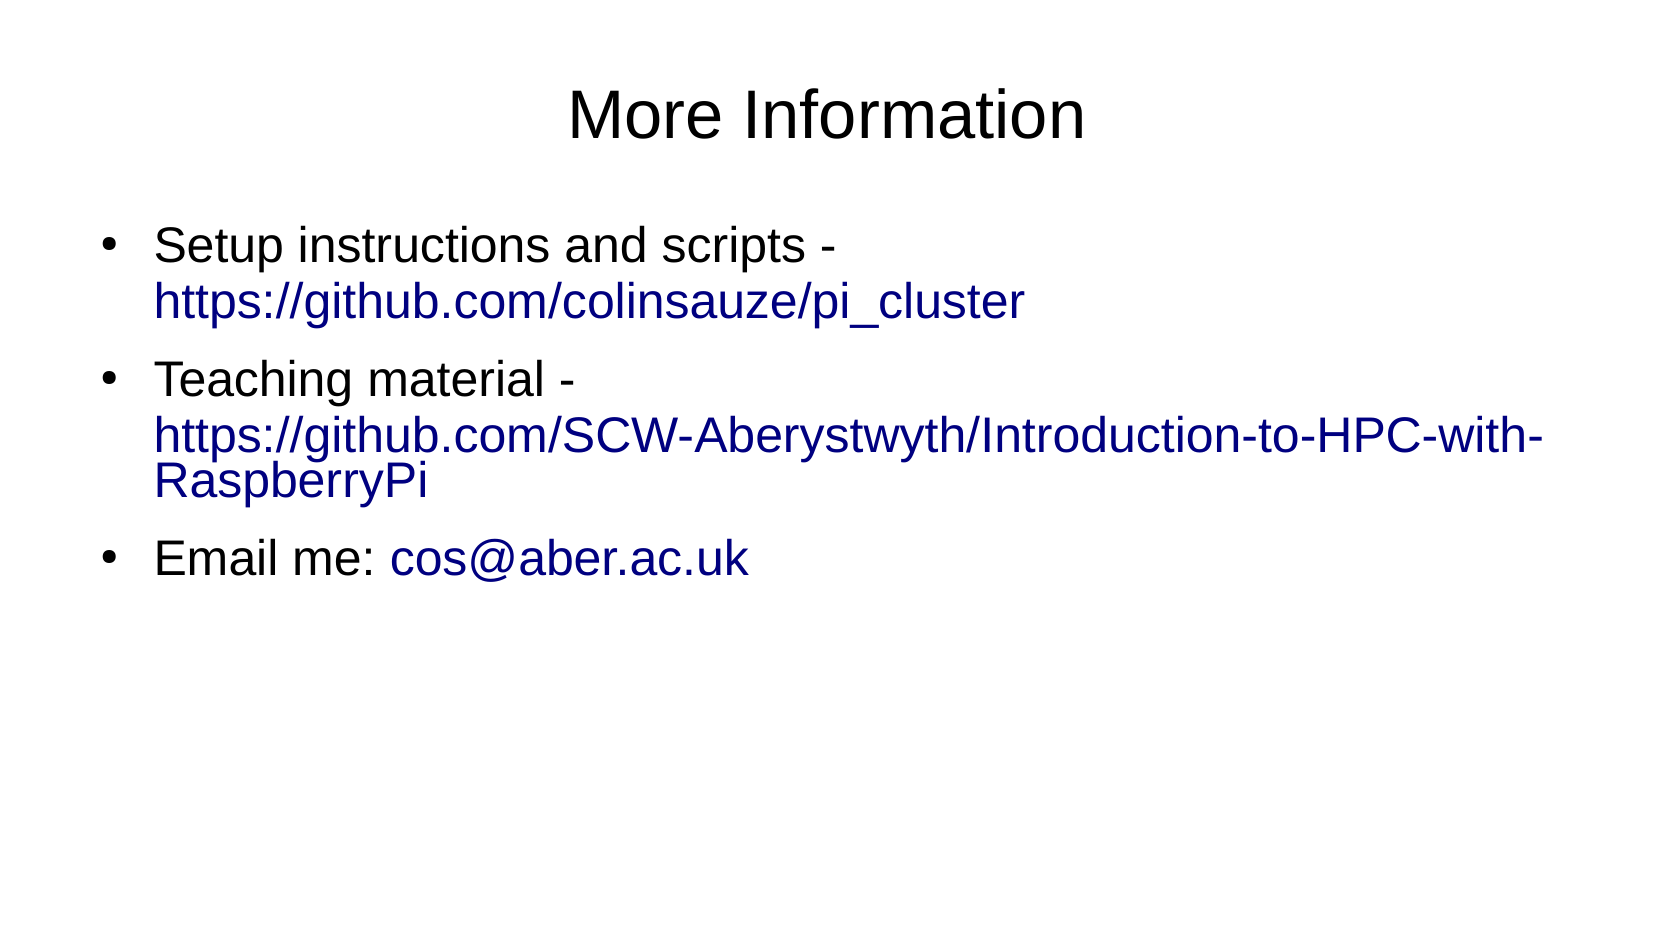

# More Information
Setup instructions and scripts - https://github.com/colinsauze/pi_cluster
Teaching material - https://github.com/SCW-Aberystwyth/Introduction-to-HPC-with-RaspberryPi
Email me: cos@aber.ac.uk